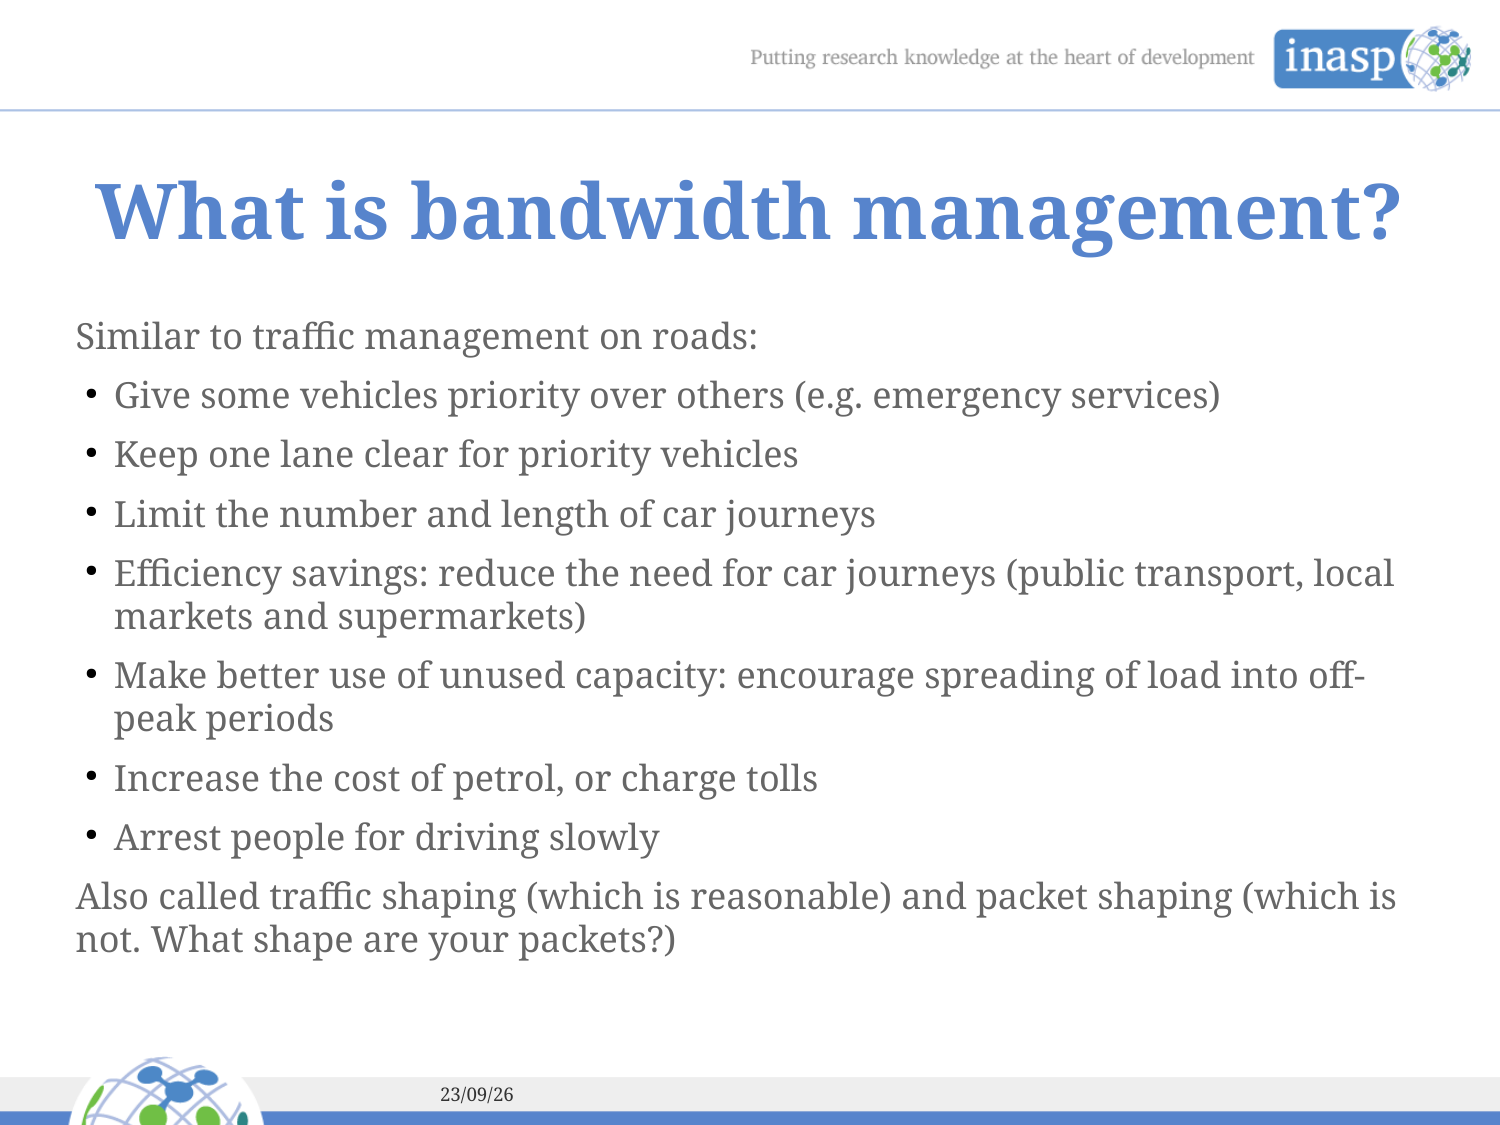

# What is bandwidth management?
Similar to traffic management on roads:
Give some vehicles priority over others (e.g. emergency services)
Keep one lane clear for priority vehicles
Limit the number and length of car journeys
Efficiency savings: reduce the need for car journeys (public transport, local markets and supermarkets)
Make better use of unused capacity: encourage spreading of load into off-peak periods
Increase the cost of petrol, or charge tolls
Arrest people for driving slowly
Also called traffic shaping (which is reasonable) and packet shaping (which is not. What shape are your packets?)